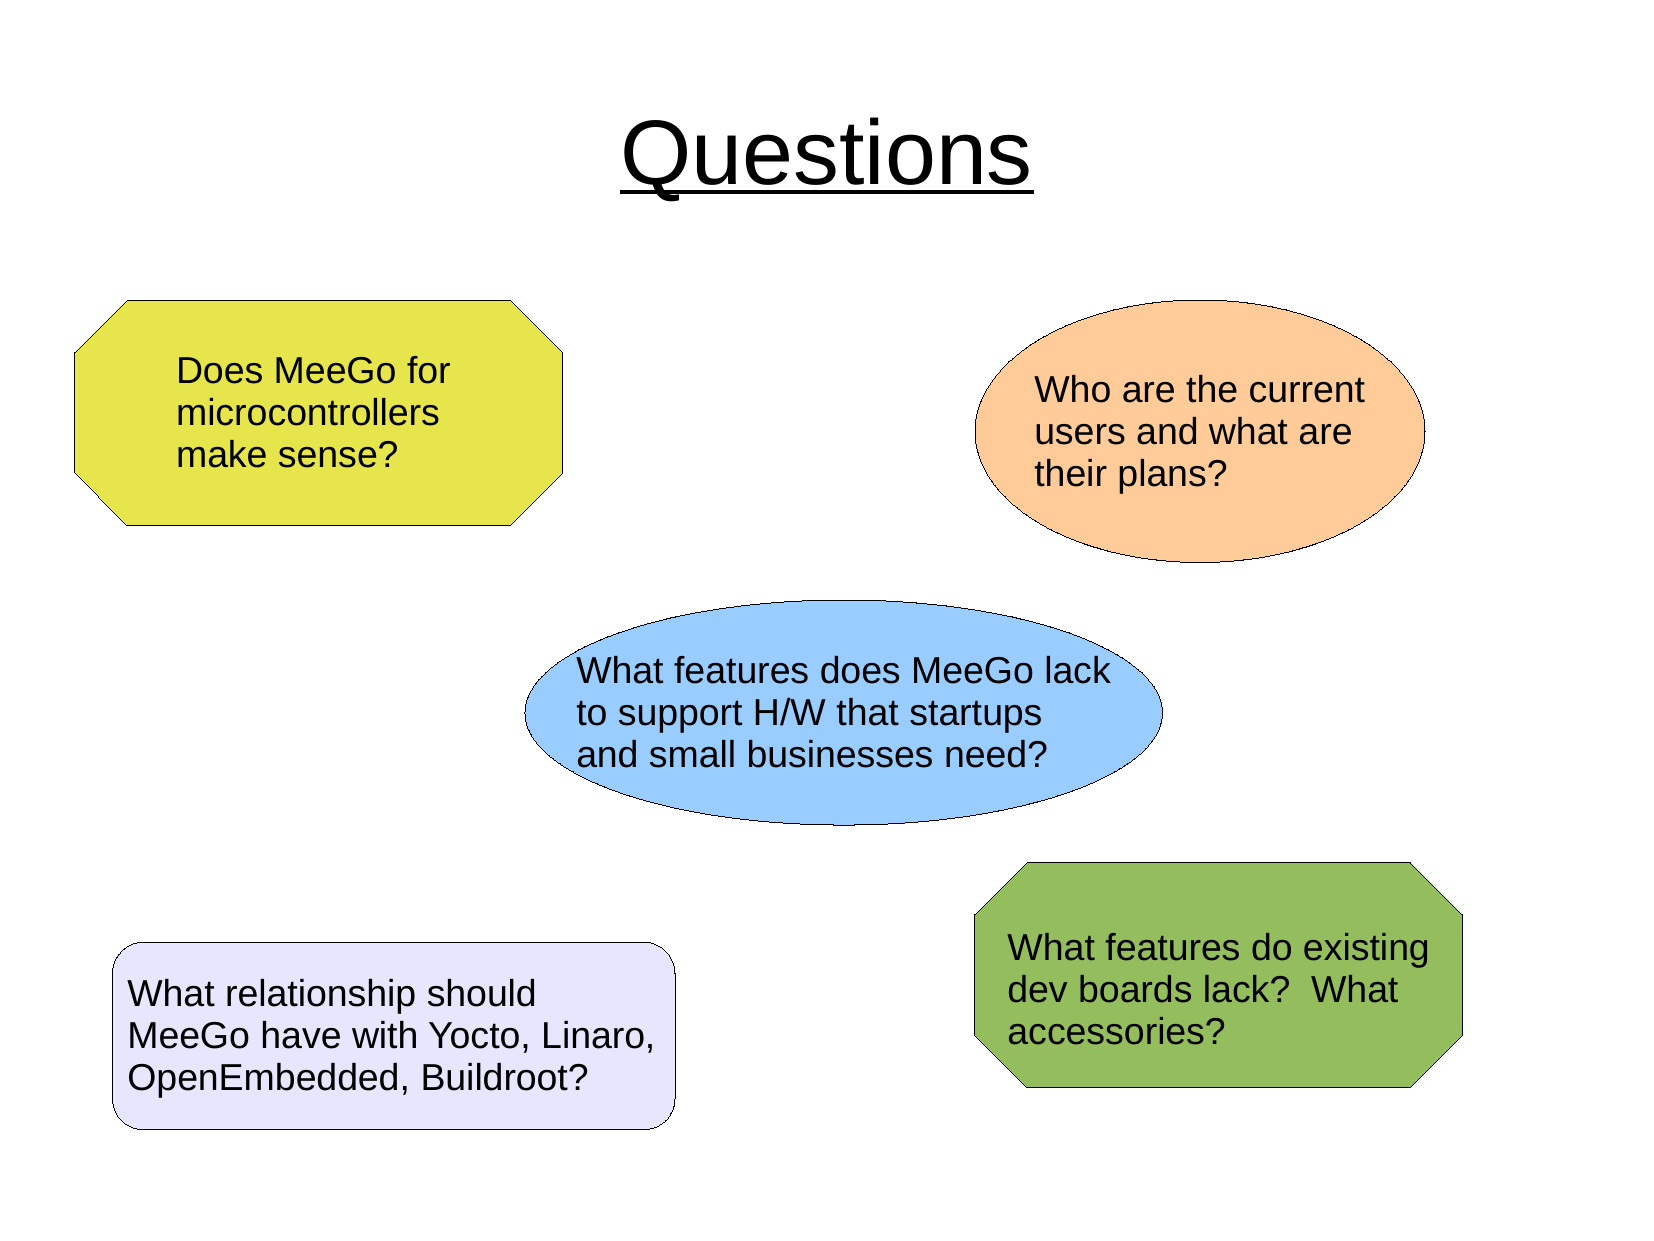

# Questions
Does MeeGo for
microcontrollers
make sense?
Who are the current
users and what are
their plans?
What features does MeeGo lack
to support H/W that startups
and small businesses need?
What features do existing
dev boards lack? What
accessories?
What relationship should
MeeGo have with Yocto, Linaro,
OpenEmbedded, Buildroot?